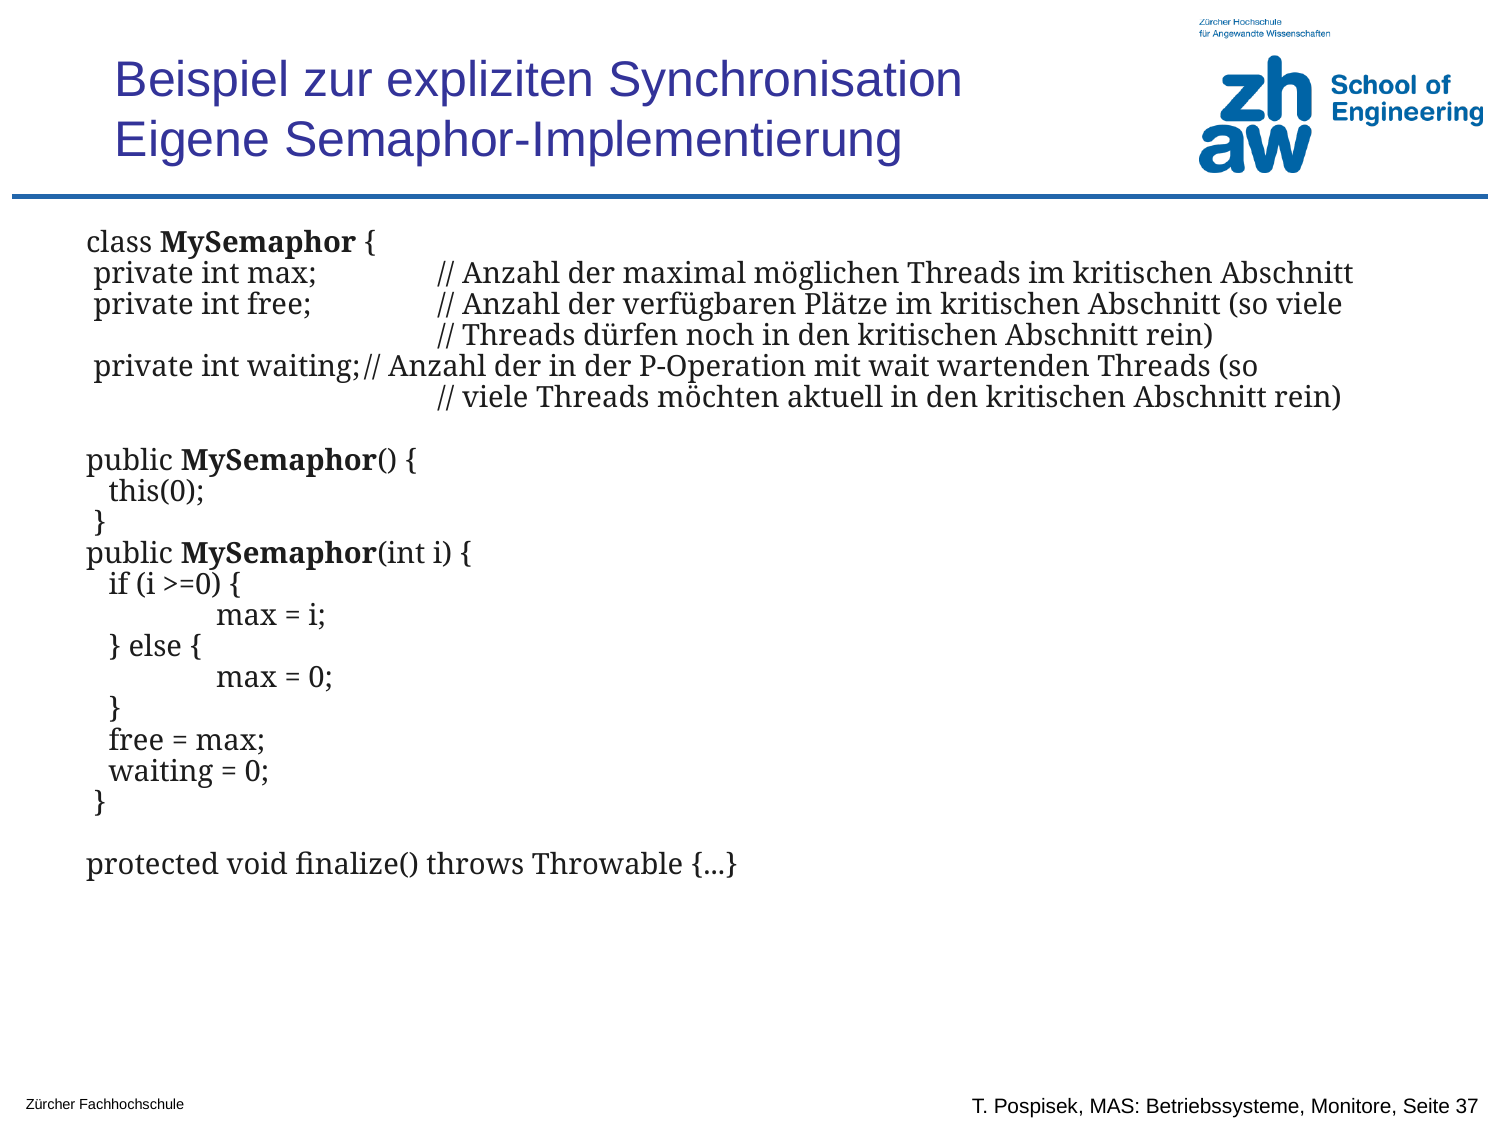

# Beispiel zur expliziten Synchronisation Eigene Semaphor-Implementierung
class MySemaphor {
 private int max;		// Anzahl der maximal möglichen Threads im kritischen Abschnitt
 private int free;		// Anzahl der verfügbaren Plätze im kritischen Abschnitt (so viele
 					// Threads dürfen noch in den kritischen Abschnitt rein)
 private int waiting;	// Anzahl der in der P-Operation mit wait wartenden Threads (so
 					// viele Threads möchten aktuell in den kritischen Abschnitt rein)
public MySemaphor() {
 this(0);
 }
public MySemaphor(int i) {
 if (i >=0) {
 		max = i;
 } else {
 		max = 0;
 }
 free = max;
 waiting = 0;
 }
protected void finalize() throws Throwable {...}